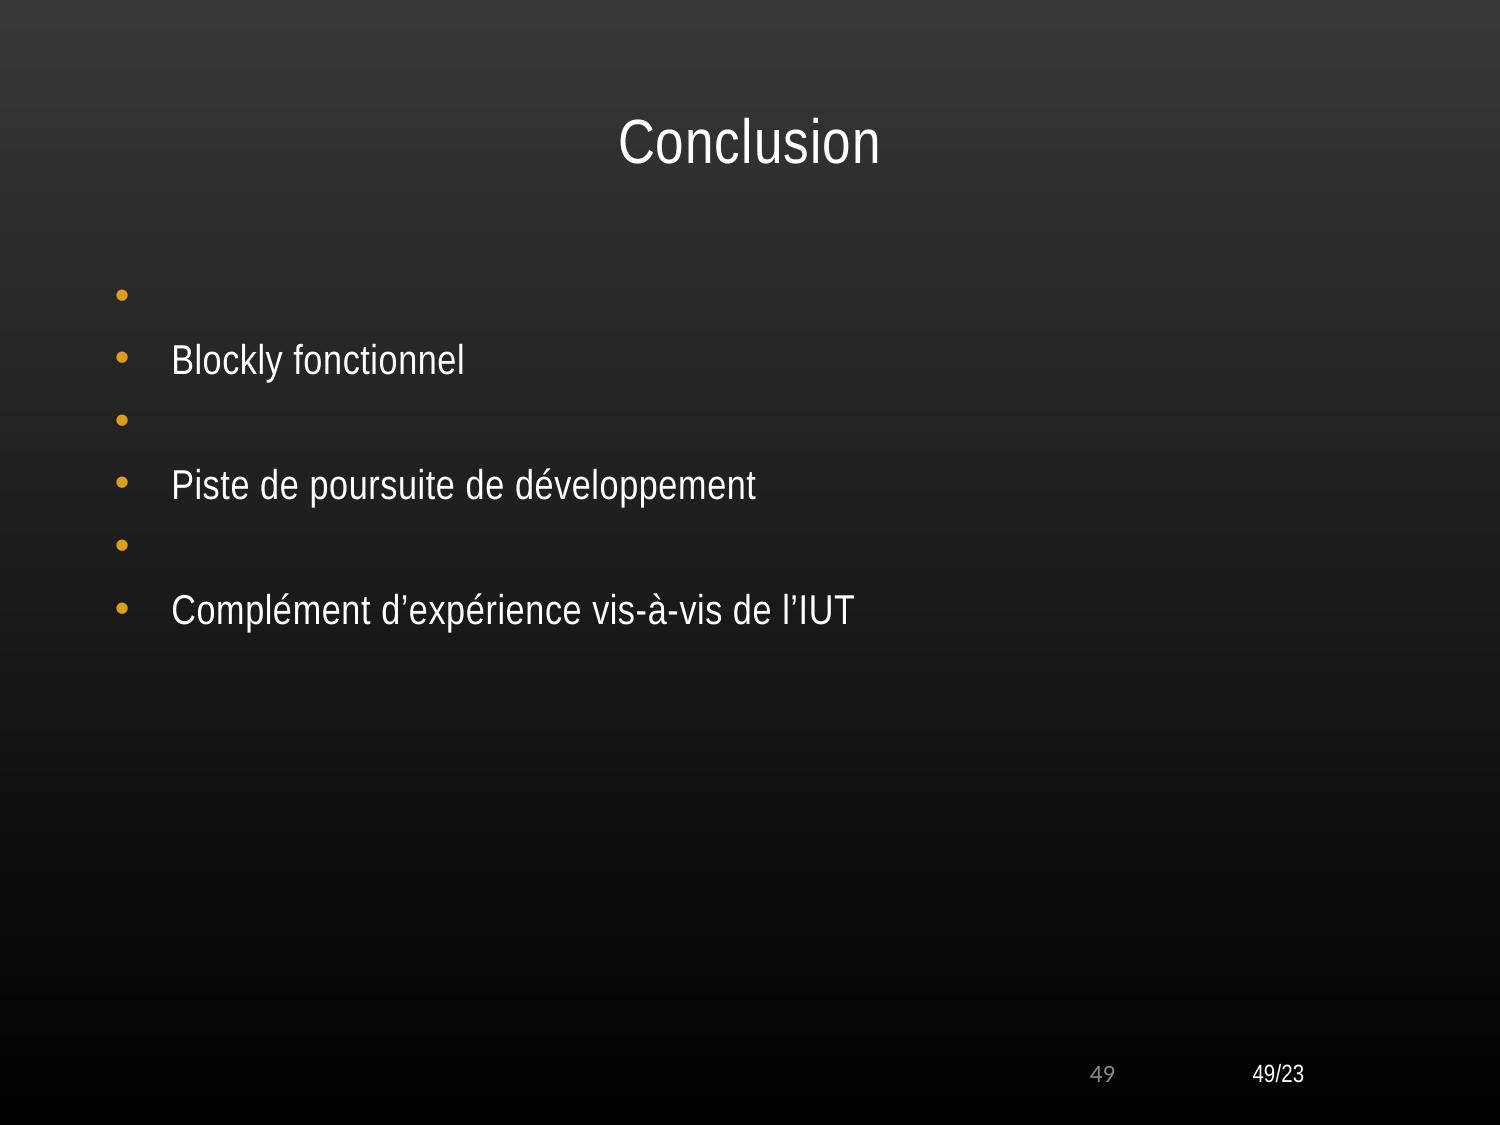

# Conclusion
Blockly fonctionnel
Piste de poursuite de développement
Complément d’expérience vis-à-vis de l’IUT
49